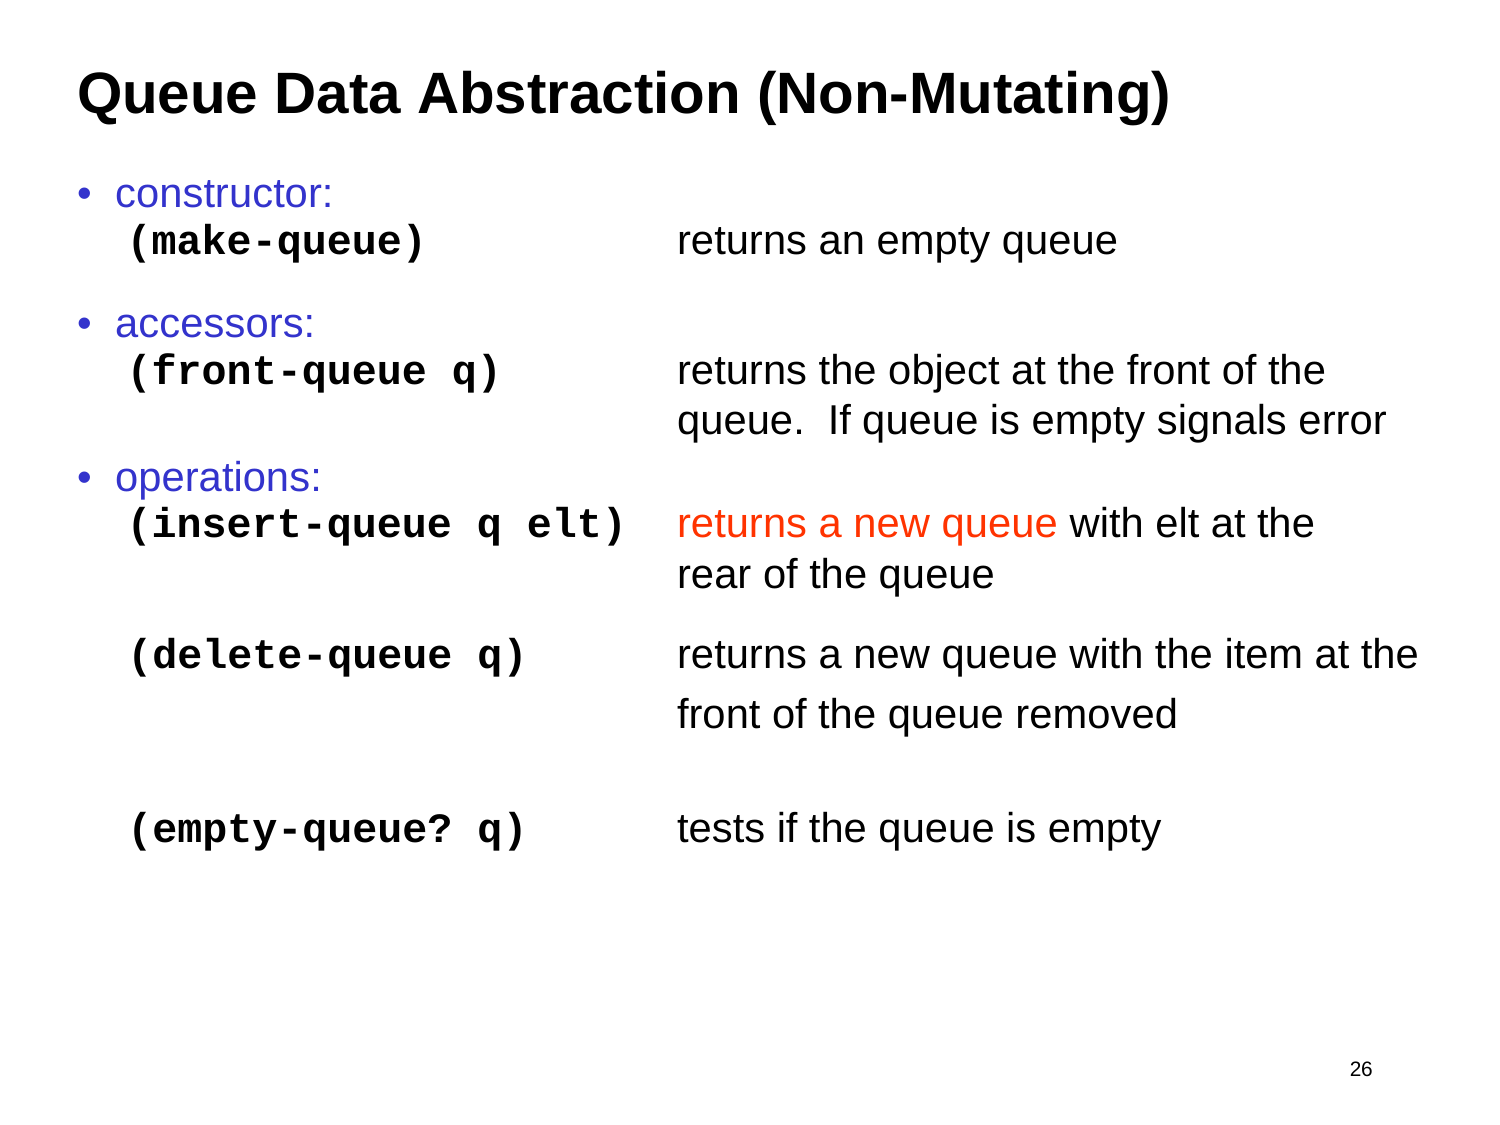

# Queue Data Abstraction (Non-Mutating)
constructor:
 (make-queue) 		returns an empty queue
accessors:
 (front-queue q) 		returns the object at the front of the
				queue. If queue is empty signals error
operations:
 (insert-queue q elt) 	returns a new queue with elt at the
				rear of the queue
 (delete-queue q) 	returns a new queue with the item at the
					front of the queue removed
 (empty-queue? q)	tests if the queue is empty
26